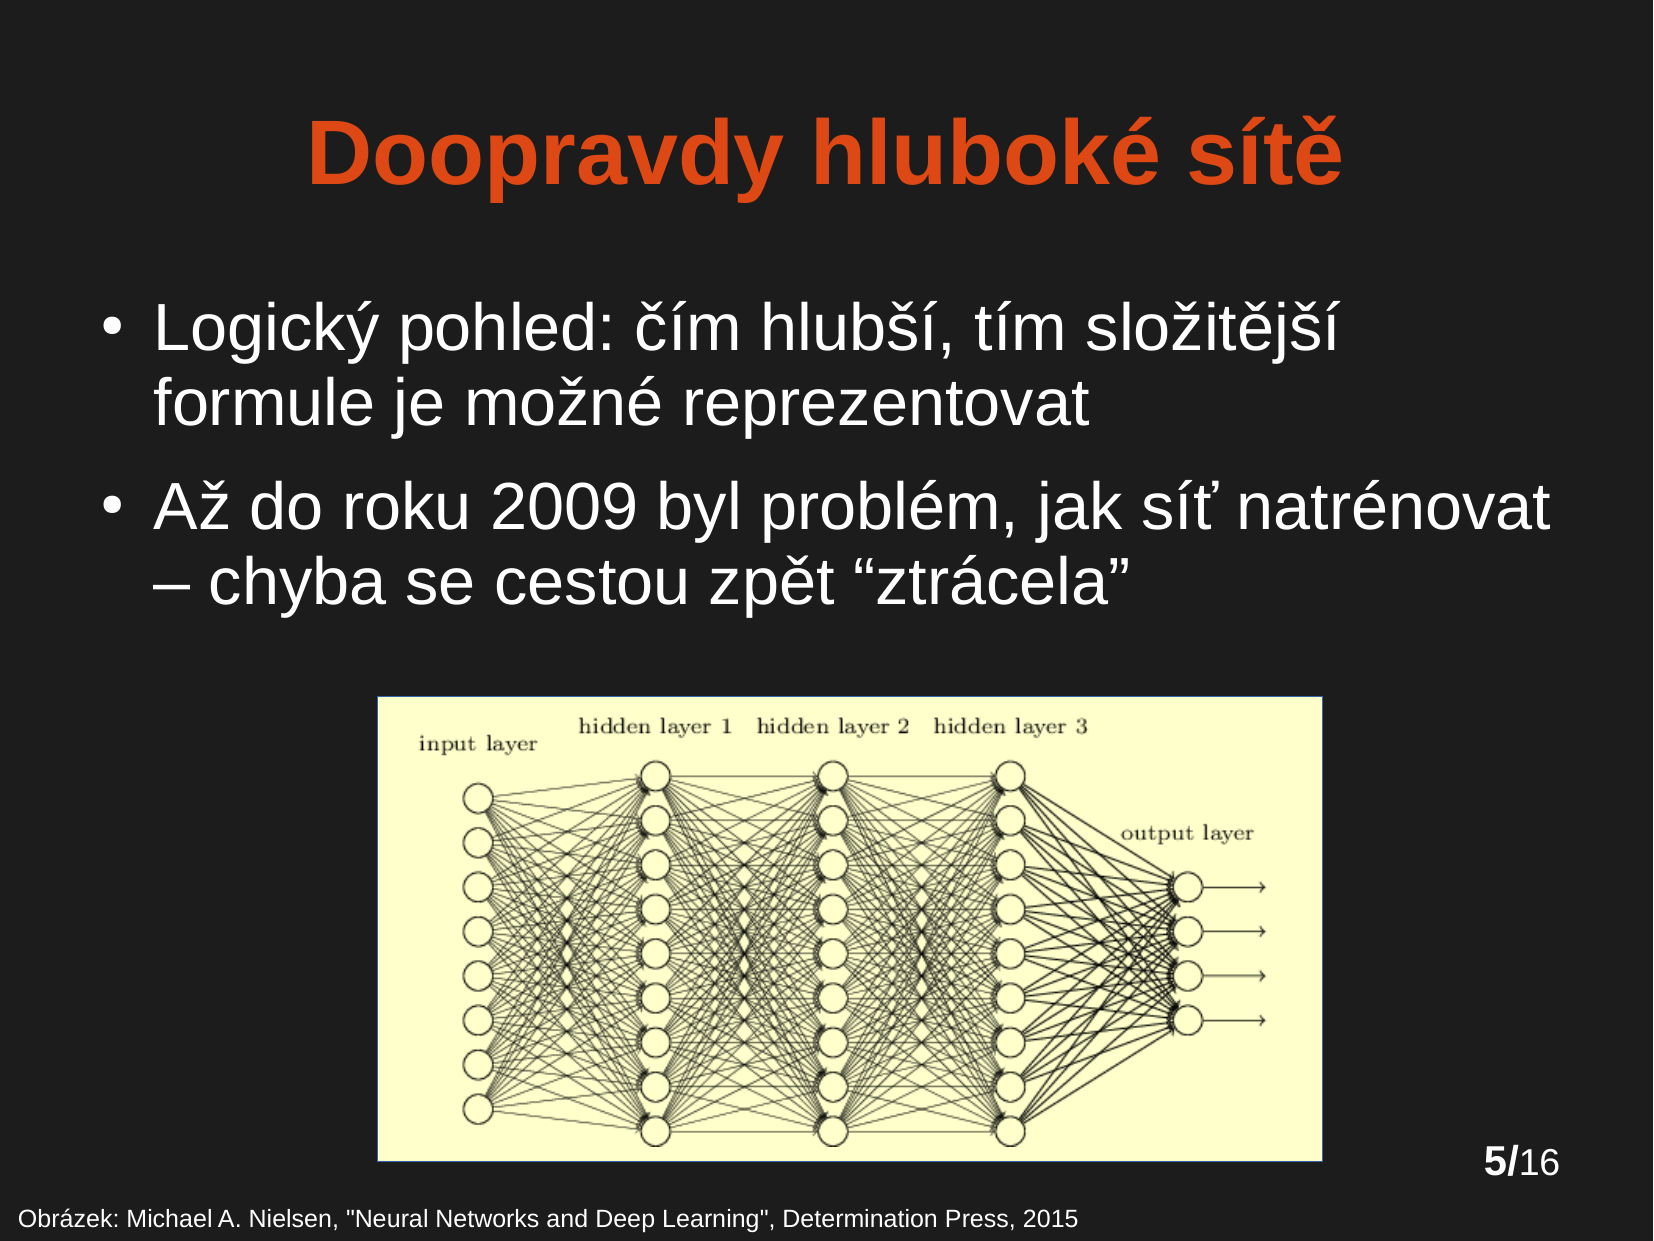

# Doopravdy hluboké sítě
Logický pohled: čím hlubší, tím složitější formule je možné reprezentovat
Až do roku 2009 byl problém, jak síť natrénovat – chyba se cestou zpět “ztrácela”
Obrázek: Michael A. Nielsen, "Neural Networks and Deep Learning", Determination Press, 2015